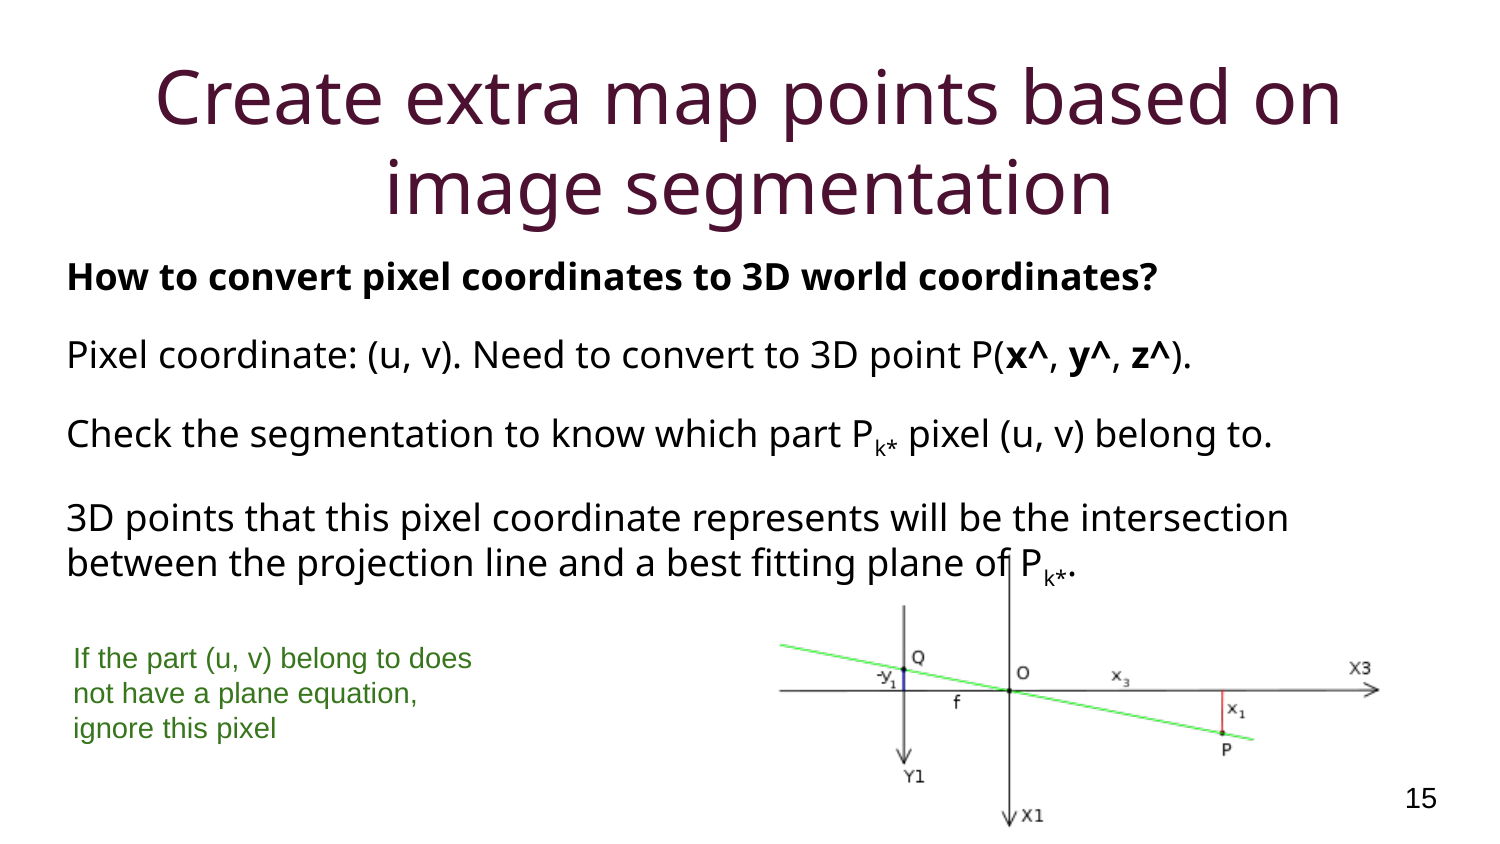

# Create extra map points based on image segmentation
How to convert pixel coordinates to 3D world coordinates?
Pixel coordinate: (u, v). Need to convert to 3D point P(x^, y^, z^).
Check the segmentation to know which part Pk* pixel (u, v) belong to.
3D points that this pixel coordinate represents will be the intersection between the projection line and a best fitting plane of Pk*.
If the part (u, v) belong to does not have a plane equation, ignore this pixel